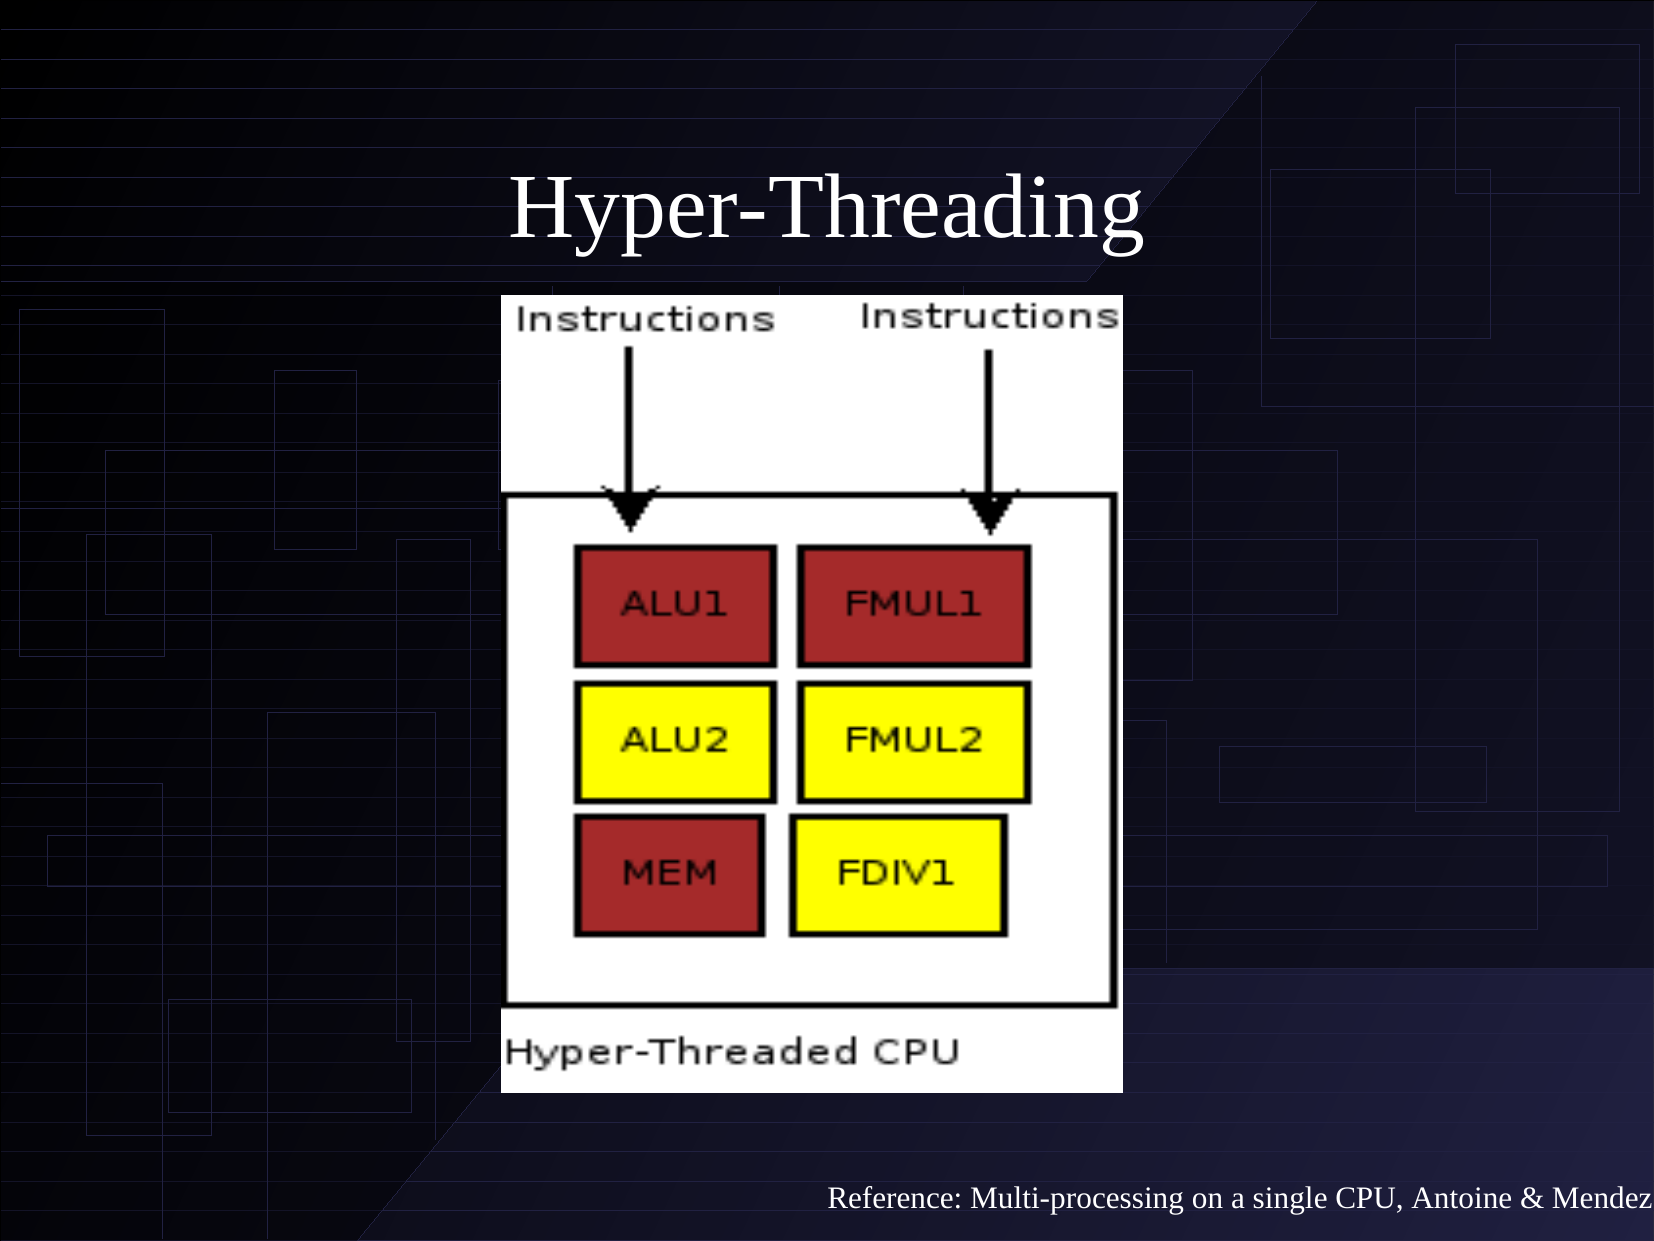

# Hyper-Threading
Reference: Multi-processing on a single CPU, Antoine & Mendez